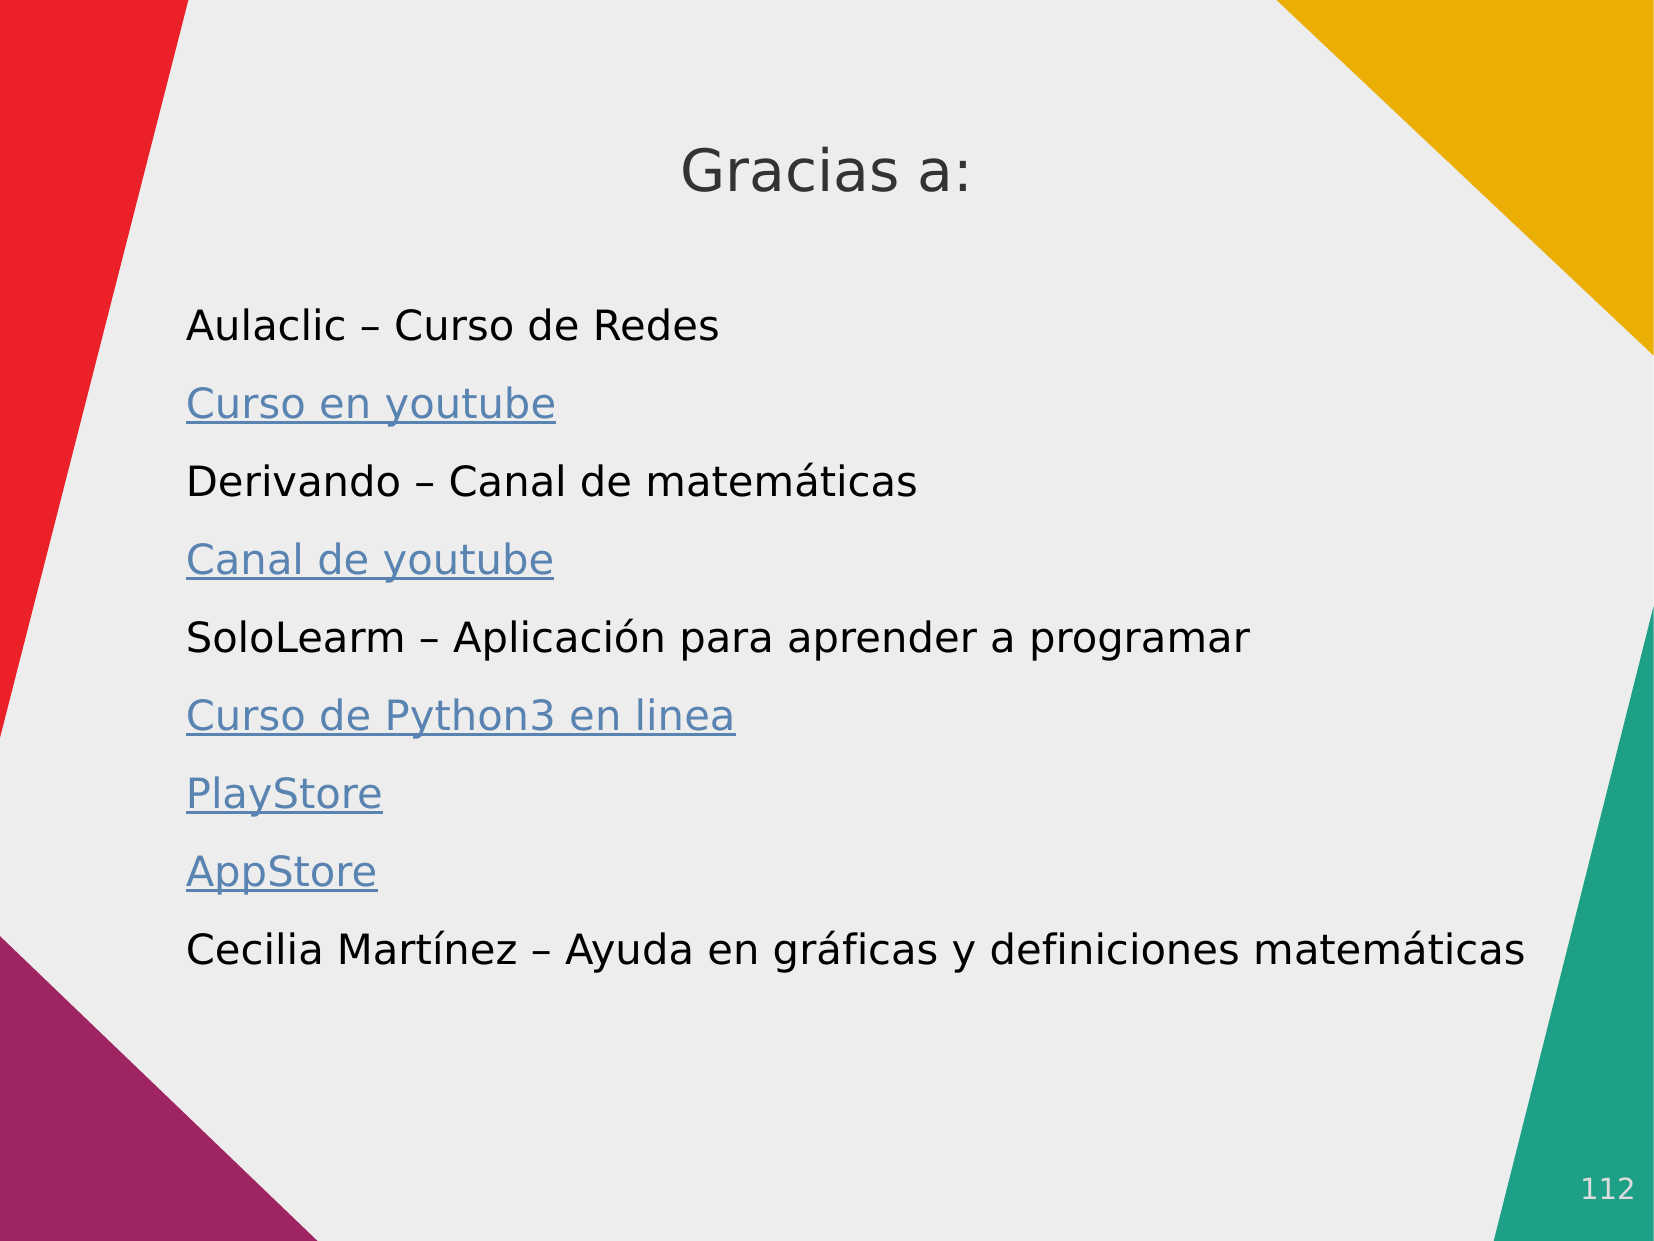

# Gracias a:
Aulaclic – Curso de Redes
Curso en youtube
Derivando – Canal de matemáticas
Canal de youtube
SoloLearm – Aplicación para aprender a programar
Curso de Python3 en linea
PlayStore
AppStore
Cecilia Martínez – Ayuda en gráficas y definiciones matemáticas
112